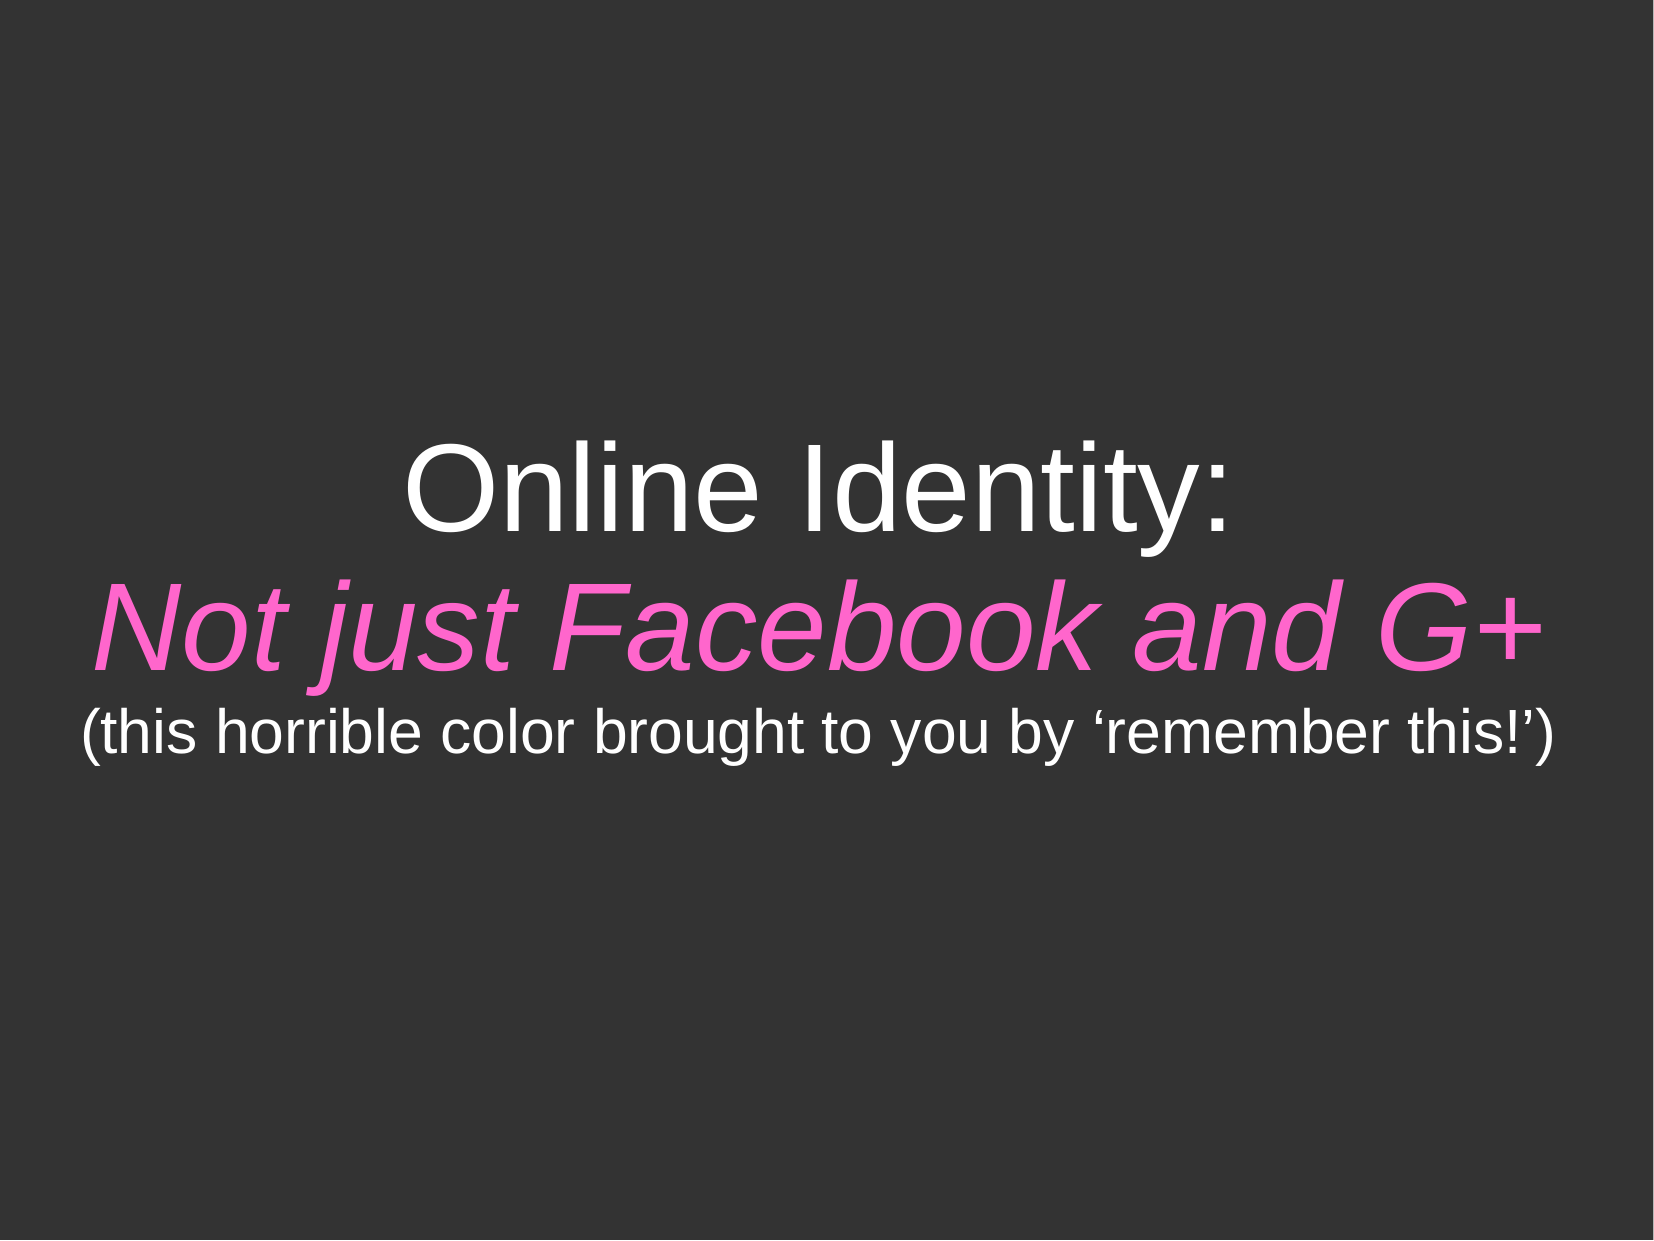

# Online Identity: Not just Facebook and G+
(this horrible color brought to you by ‘remember this!’)